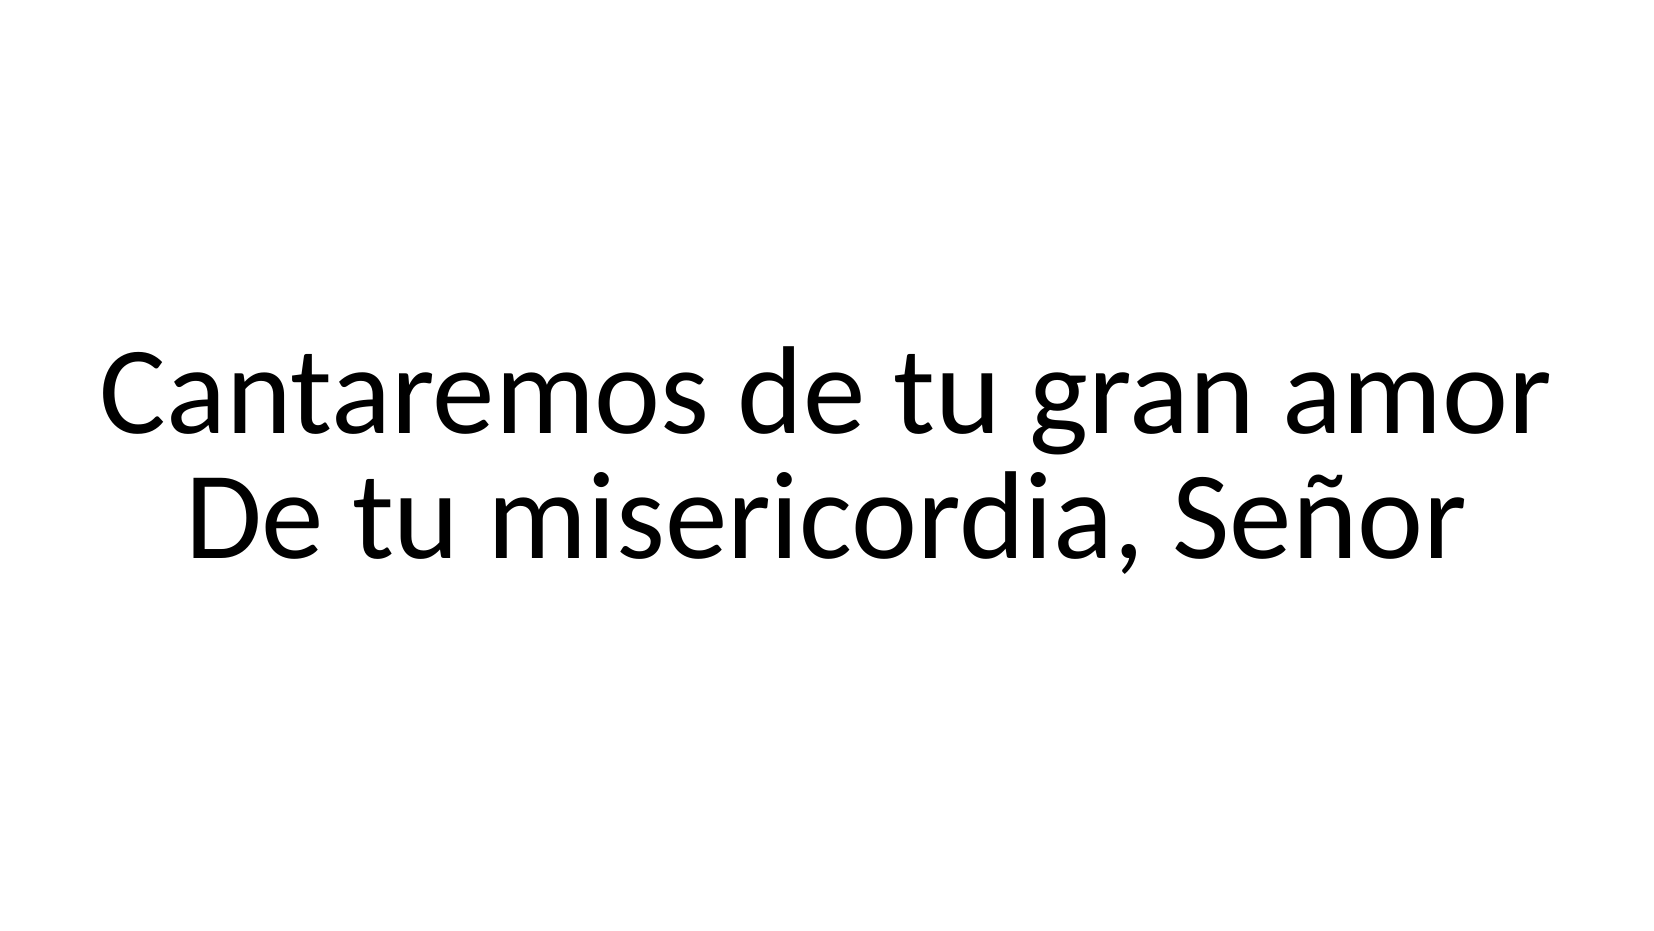

# Cantaremos de tu gran amor De tu misericordia, Señor